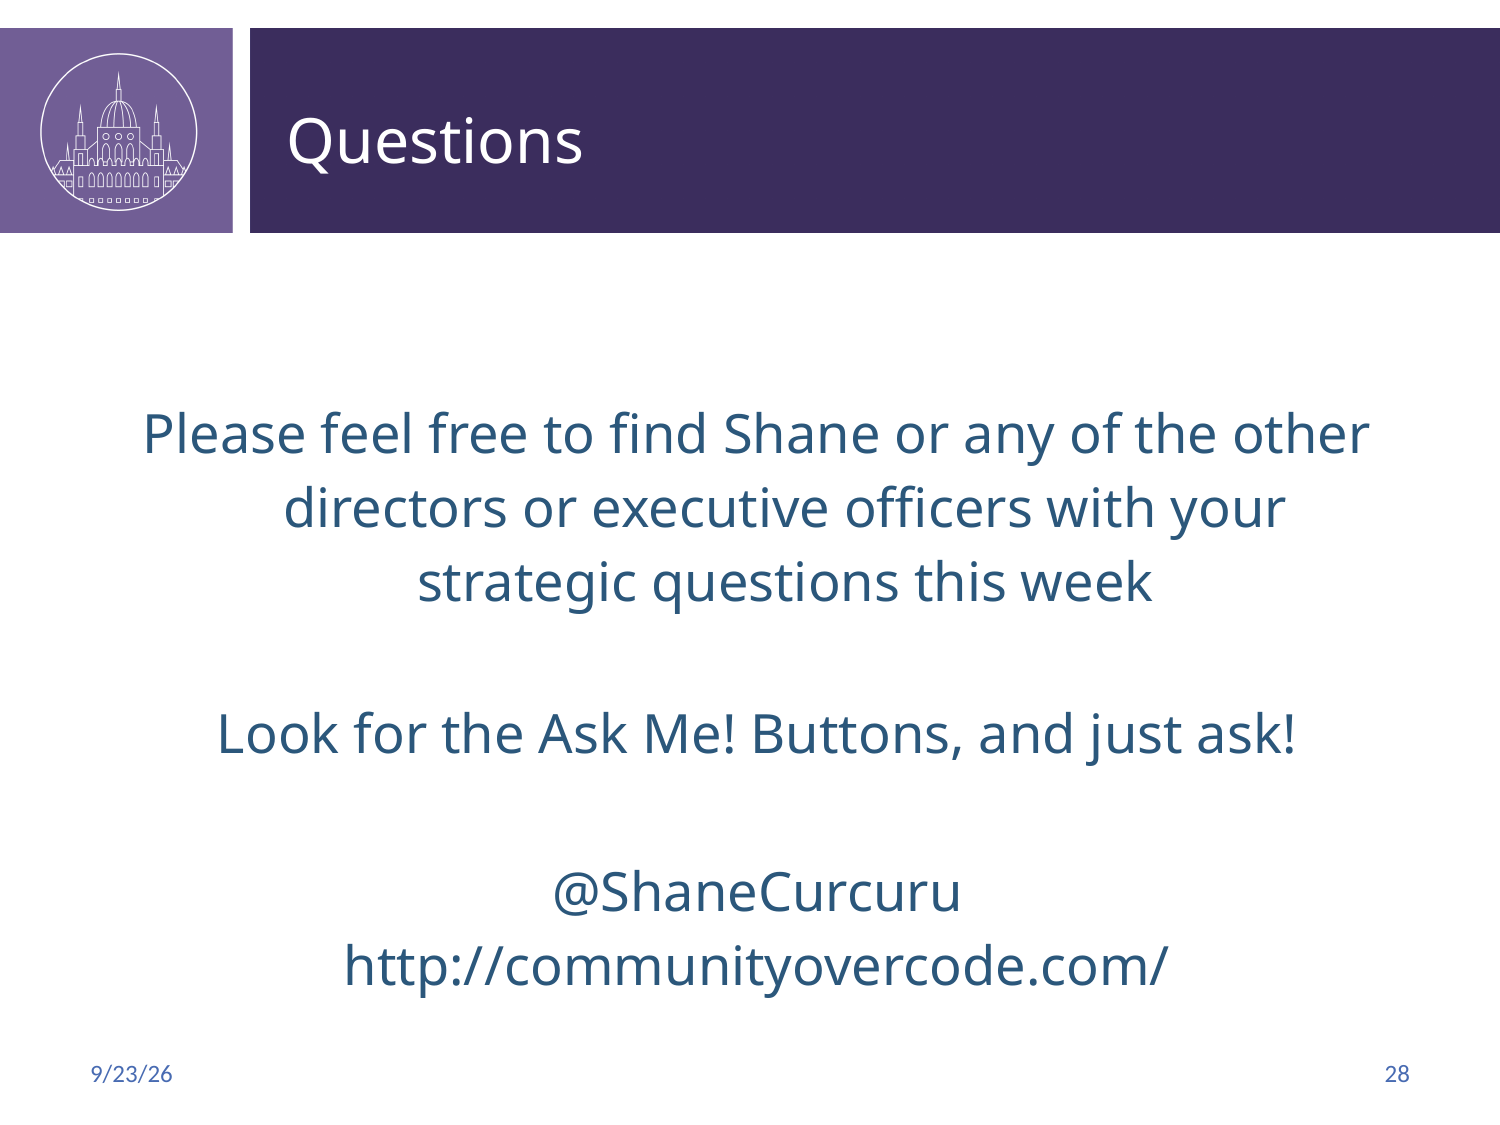

# Questions
Please feel free to find Shane or any of the other directors or executive officers with your strategic questions this week
Look for the Ask Me! Buttons, and just ask!
@ShaneCurcuru
http://communityovercode.com/